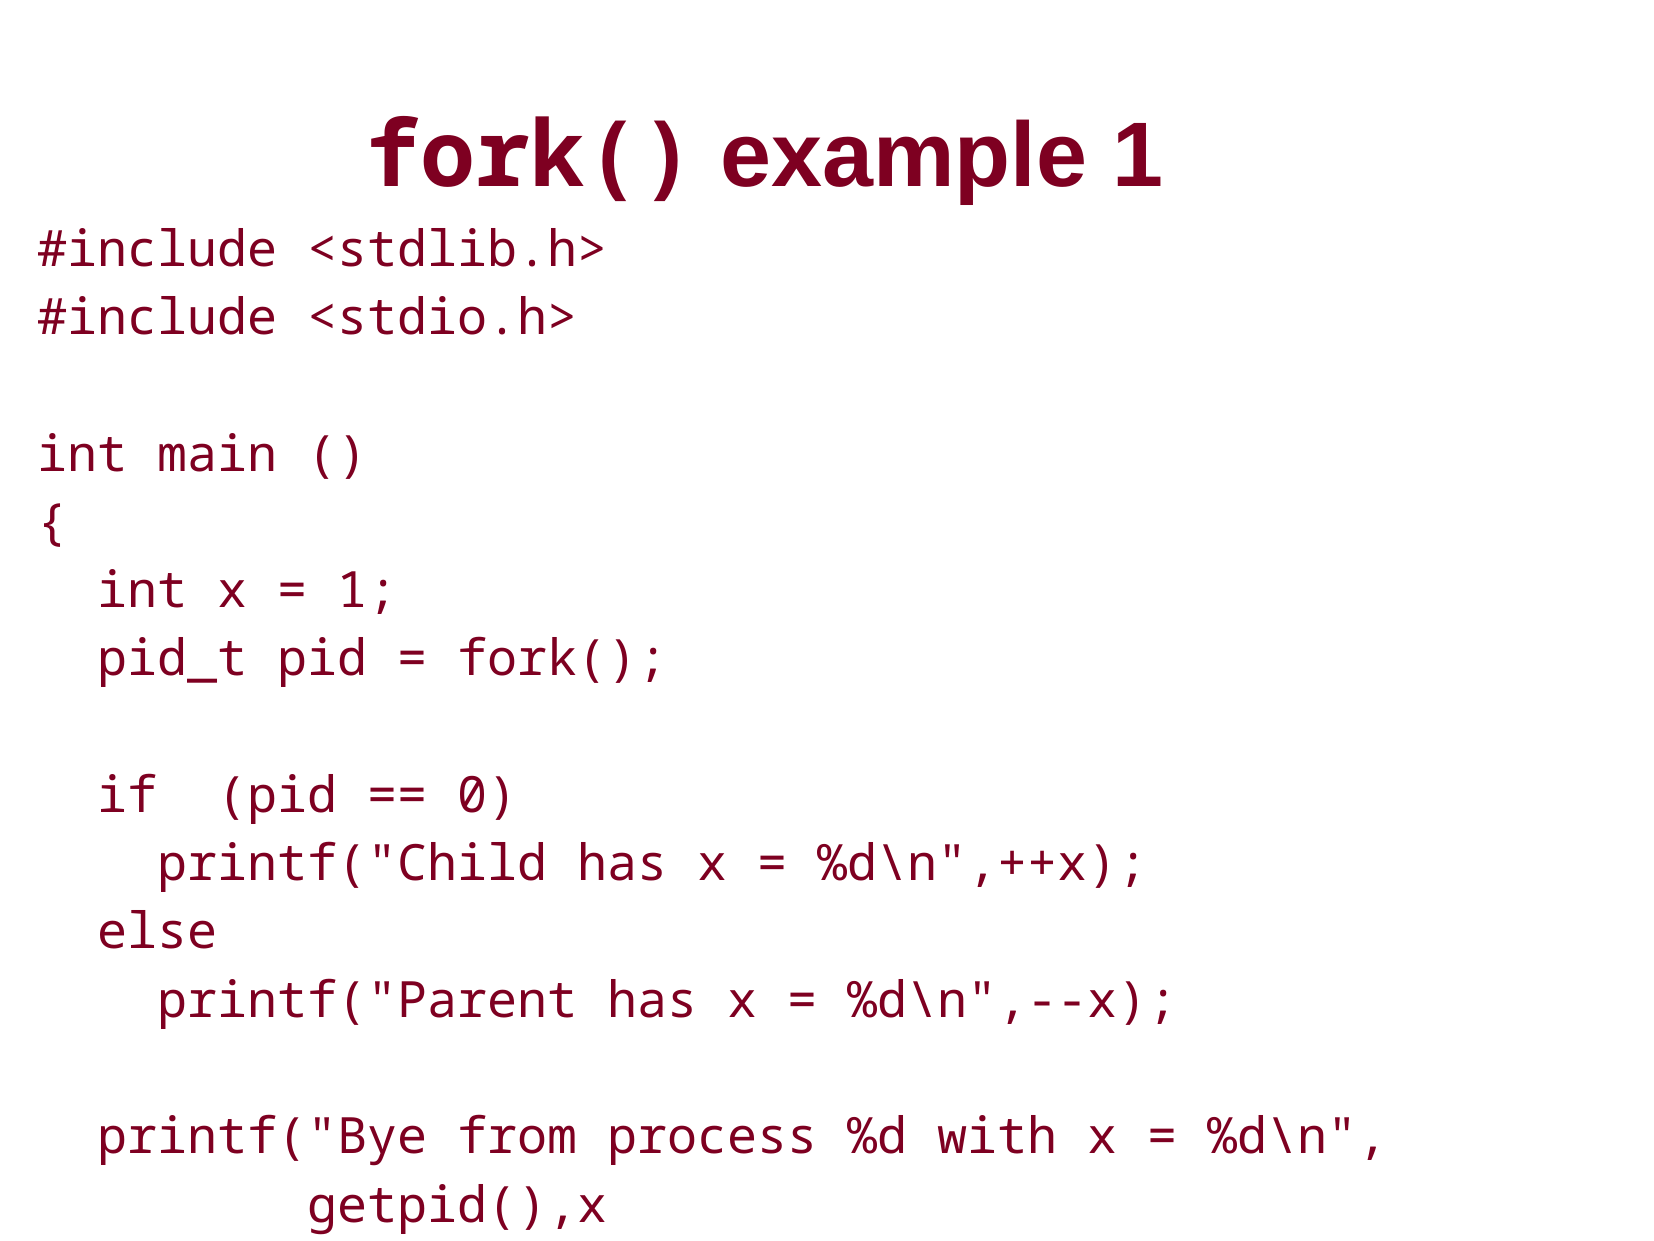

# fork() example 1
#include <stdlib.h>
#include <stdio.h>
int main ()
{
 int x = 1;
 pid_t pid = fork();
 if (pid == 0)
 printf("Child has x = %d\n",++x);
 else
 printf("Parent has x = %d\n",--x);
 printf("Bye from process %d with x = %d\n",
 getpid(),x
 );
 return(0);
}